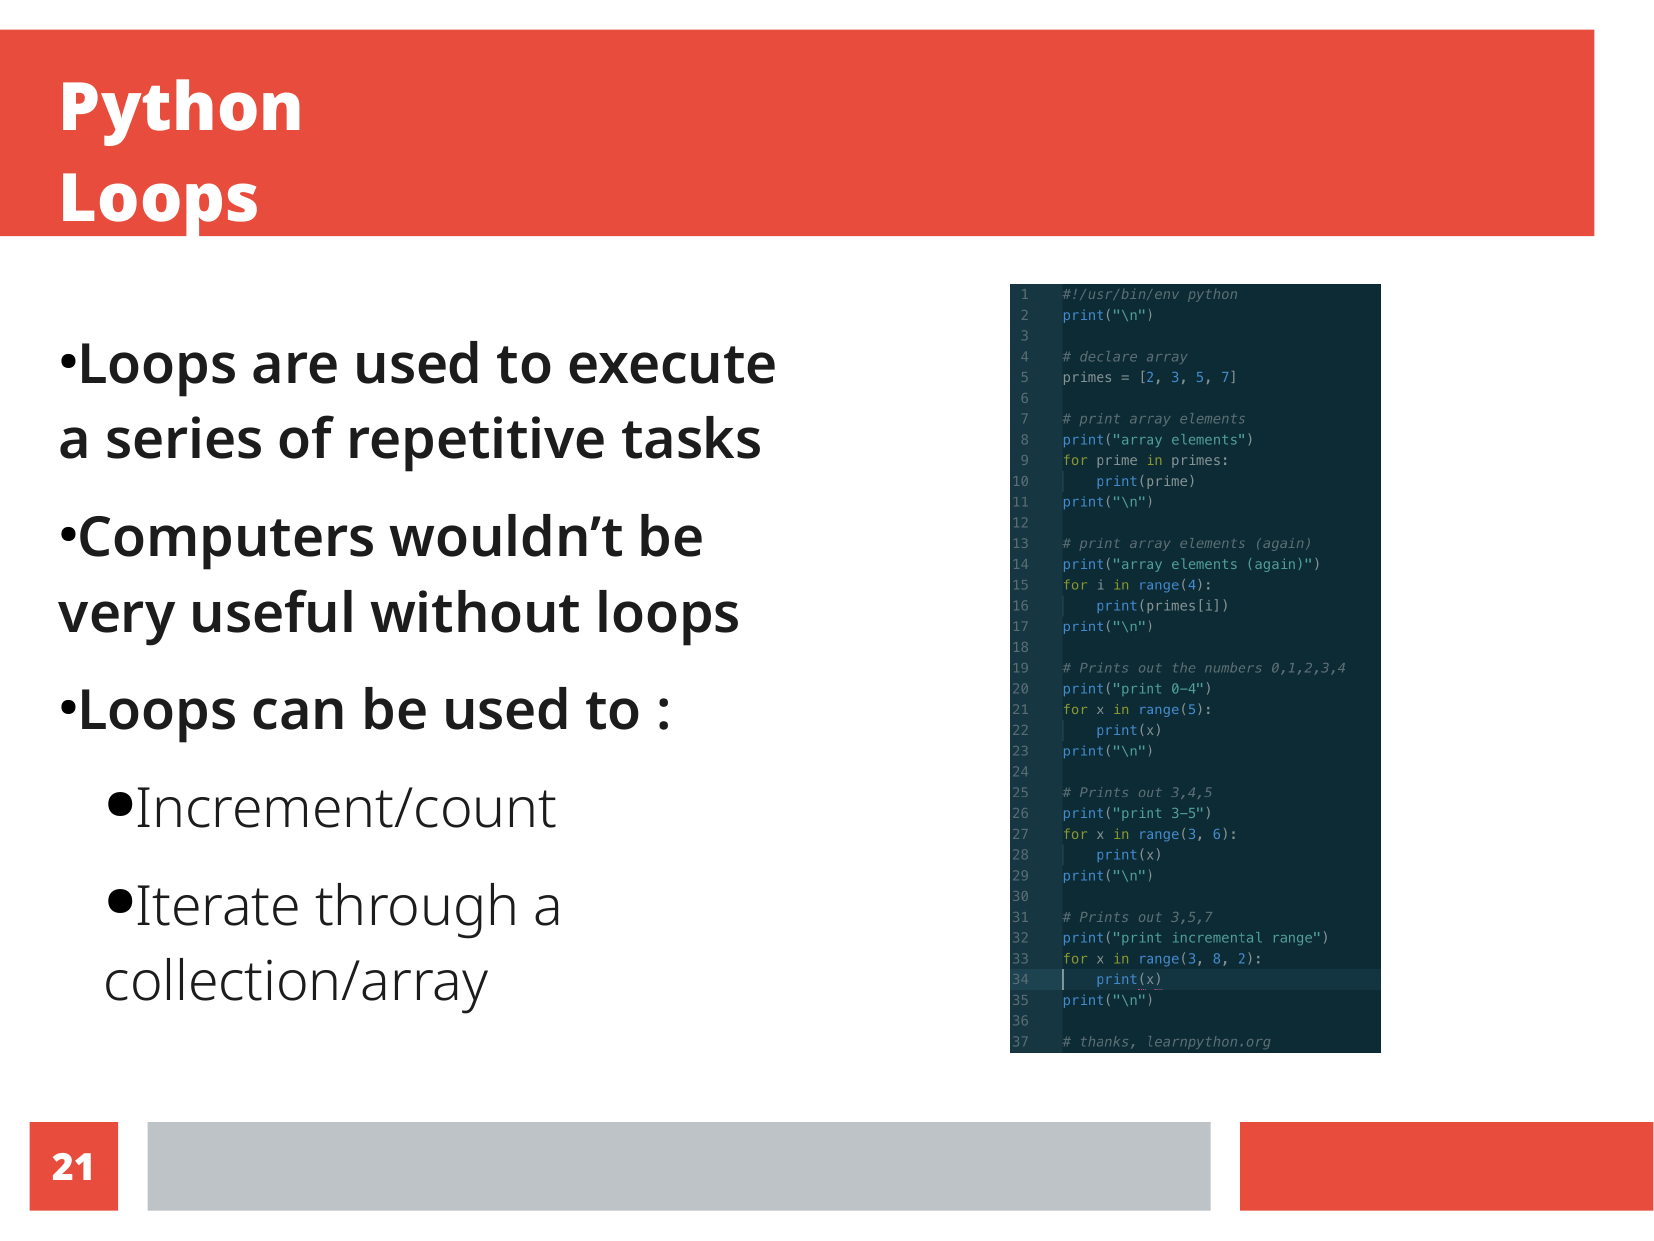

# Python Loops
Loops are used to execute a series of repetitive tasks
Computers wouldn’t be very useful without loops
Loops can be used to :
Increment/count
Iterate through a collection/array
21